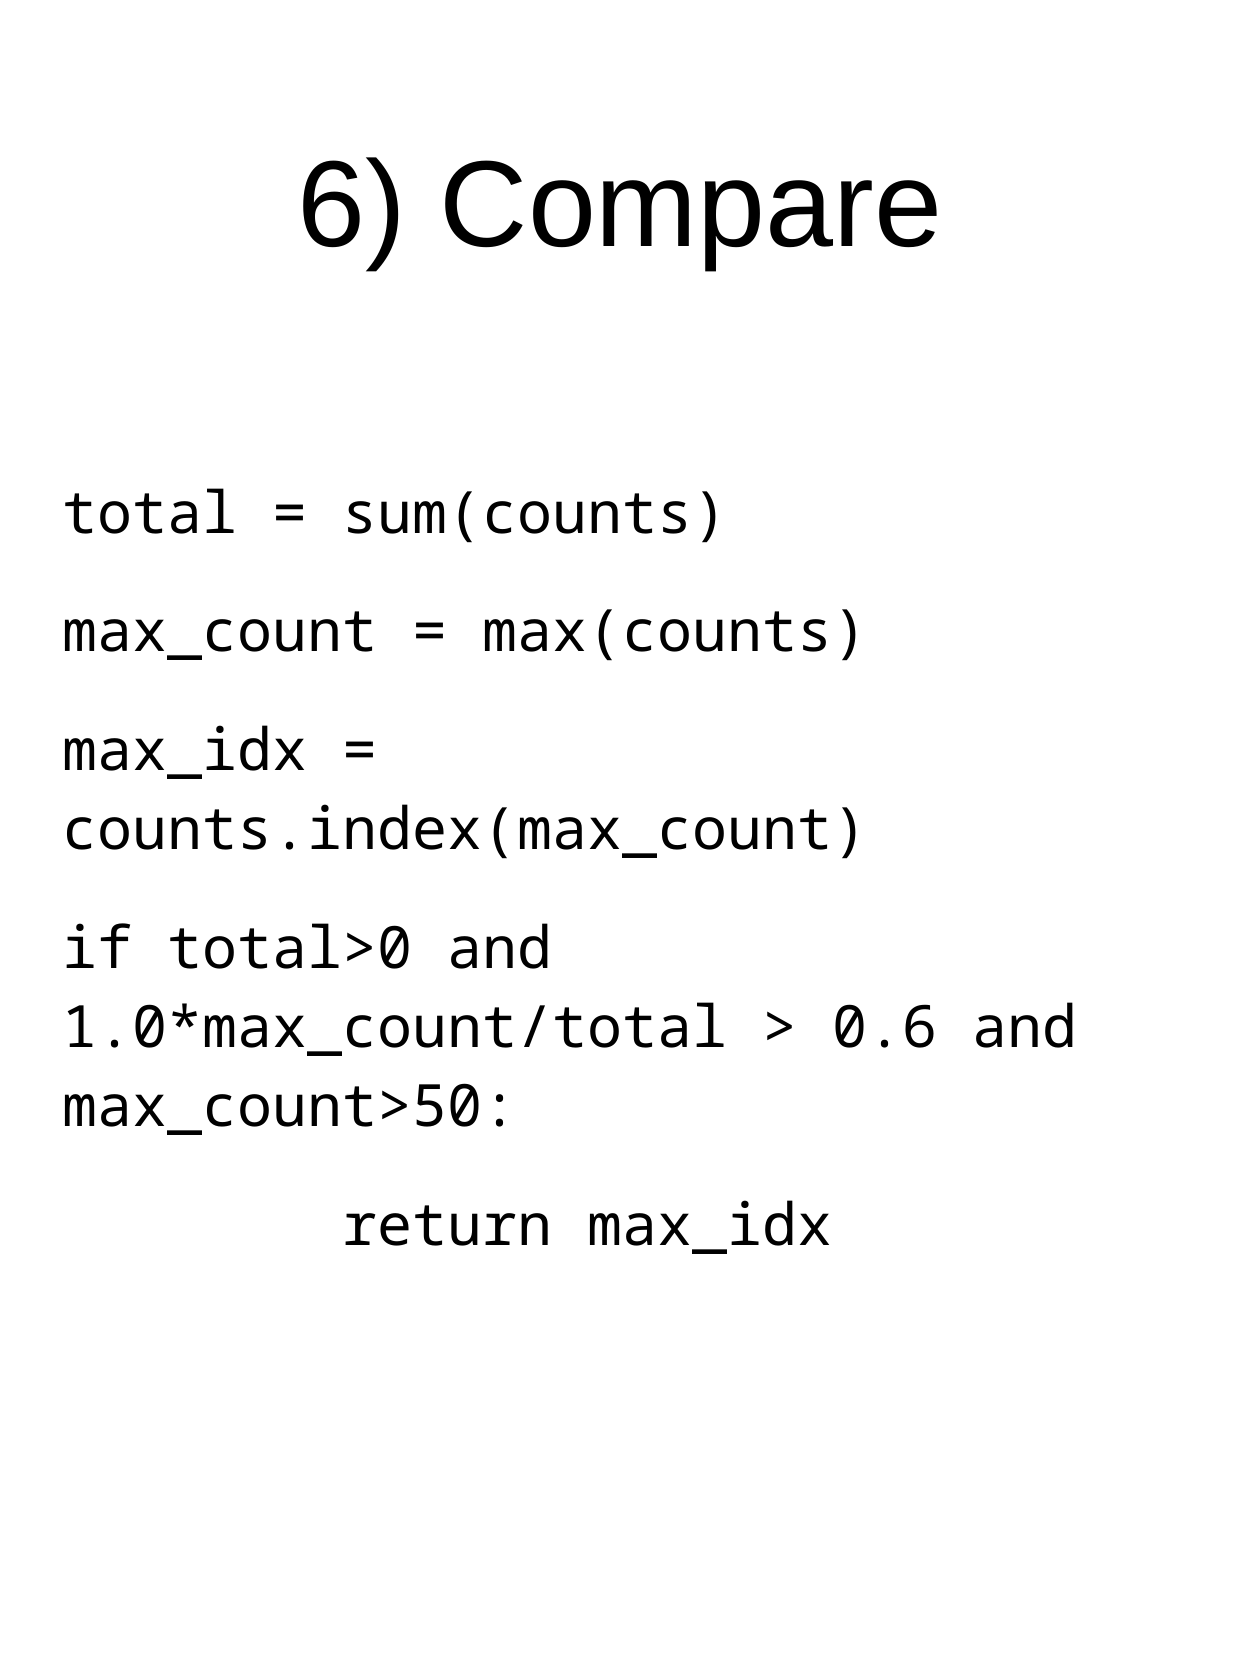

# 6) Compare
total = sum(counts)
max_count = max(counts)
max_idx = counts.index(max_count)
if total>0 and
1.0*max_count/total > 0.6 and max_count>50:
 return max_idx